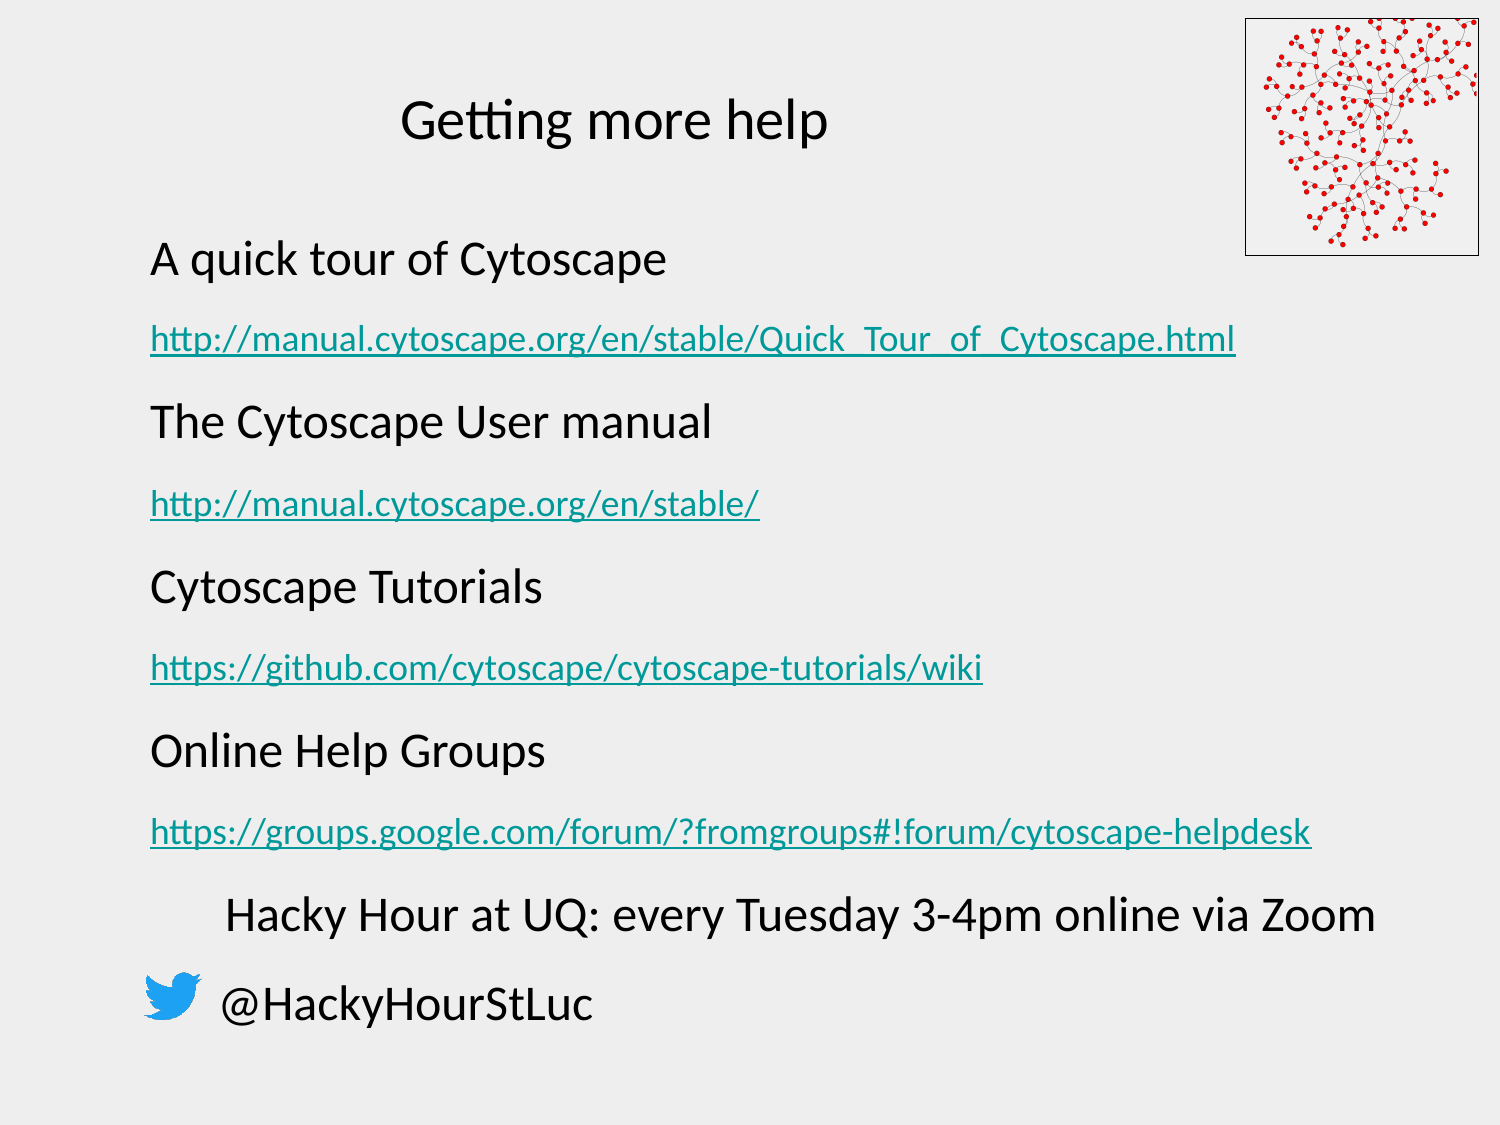

Getting more help
	A quick tour of Cytoscape
	http://manual.cytoscape.org/en/stable/Quick_Tour_of_Cytoscape.html
	The Cytoscape User manual
	http://manual.cytoscape.org/en/stable/
	Cytoscape Tutorials
	https://github.com/cytoscape/cytoscape-tutorials/wiki
	Online Help Groups
	https://groups.google.com/forum/?fromgroups#!forum/cytoscape-helpdesk
 	Hacky Hour at UQ: every Tuesday 3-4pm online via Zoom
	 @HackyHourStLuc